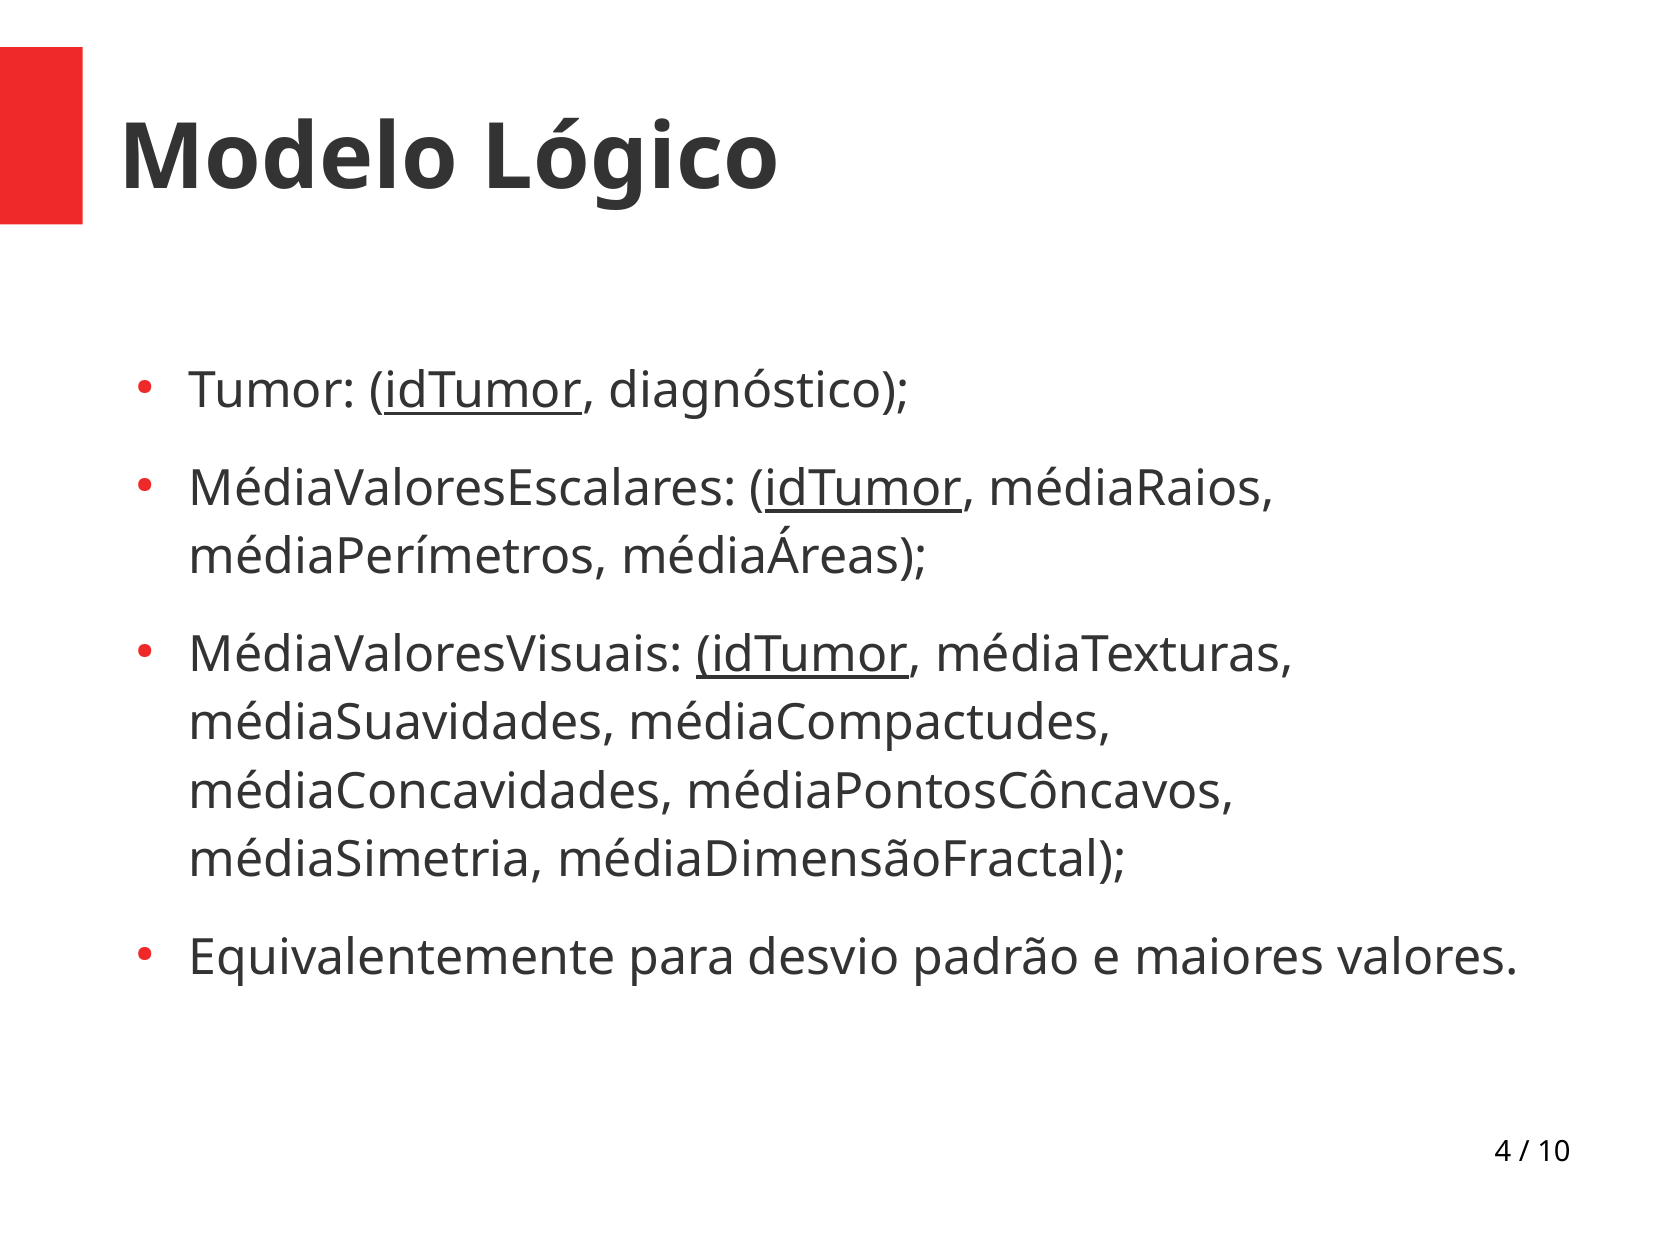

# Modelo Lógico
Tumor: (idTumor, diagnóstico);
MédiaValoresEscalares: (idTumor, médiaRaios, médiaPerímetros, médiaÁreas);
MédiaValoresVisuais: (idTumor, médiaTexturas, médiaSuavidades, médiaCompactudes, médiaConcavidades, médiaPontosCôncavos, médiaSimetria, médiaDimensãoFractal);
Equivalentemente para desvio padrão e maiores valores.
4